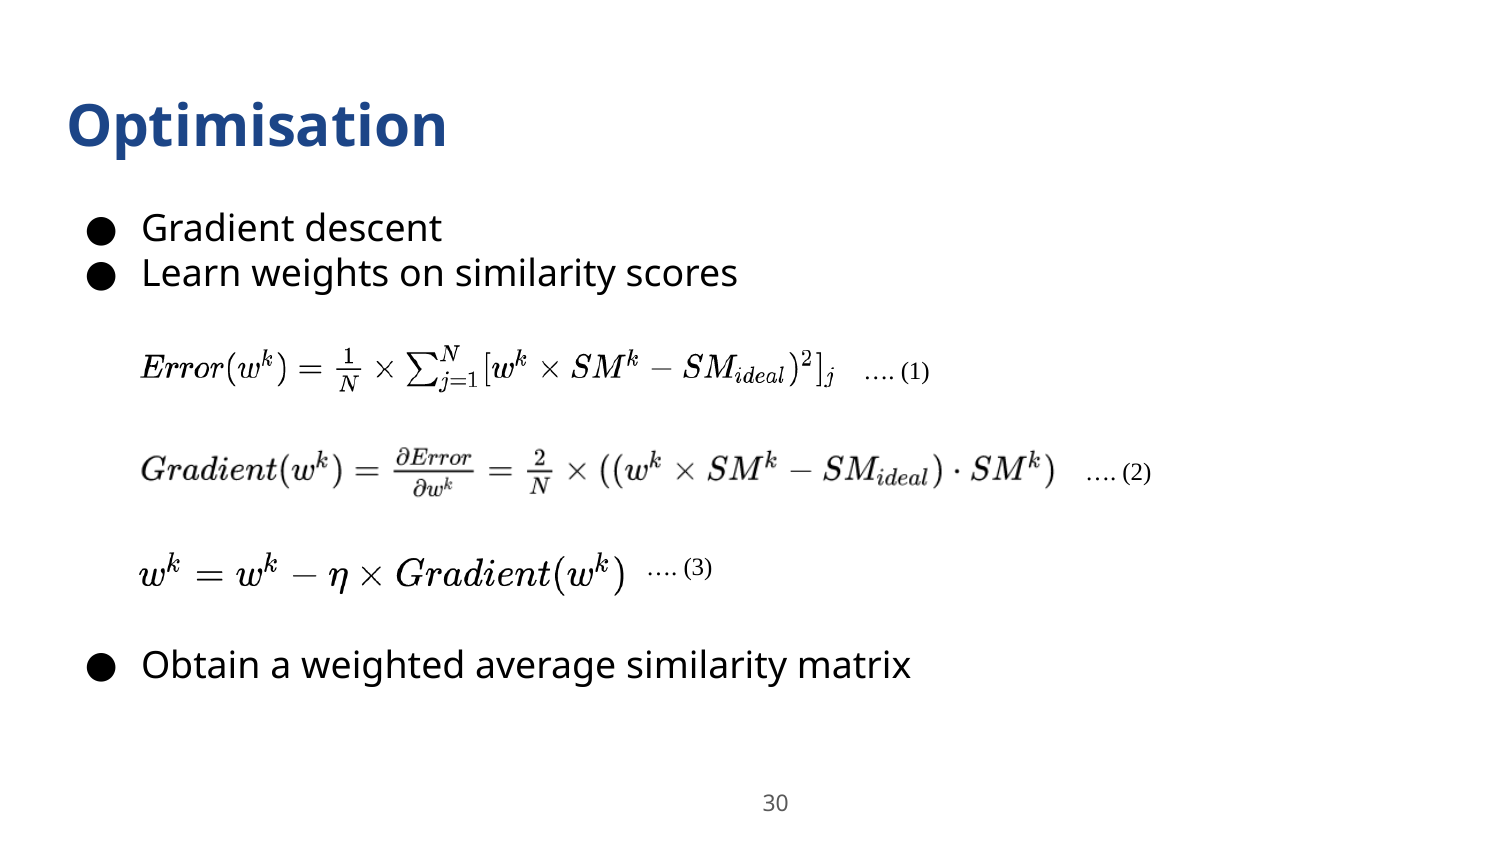

# Optimisation
Gradient descent
Learn weights on similarity scores
Obtain a weighted average similarity matrix
…. (1)
…. (2)
…. (3)